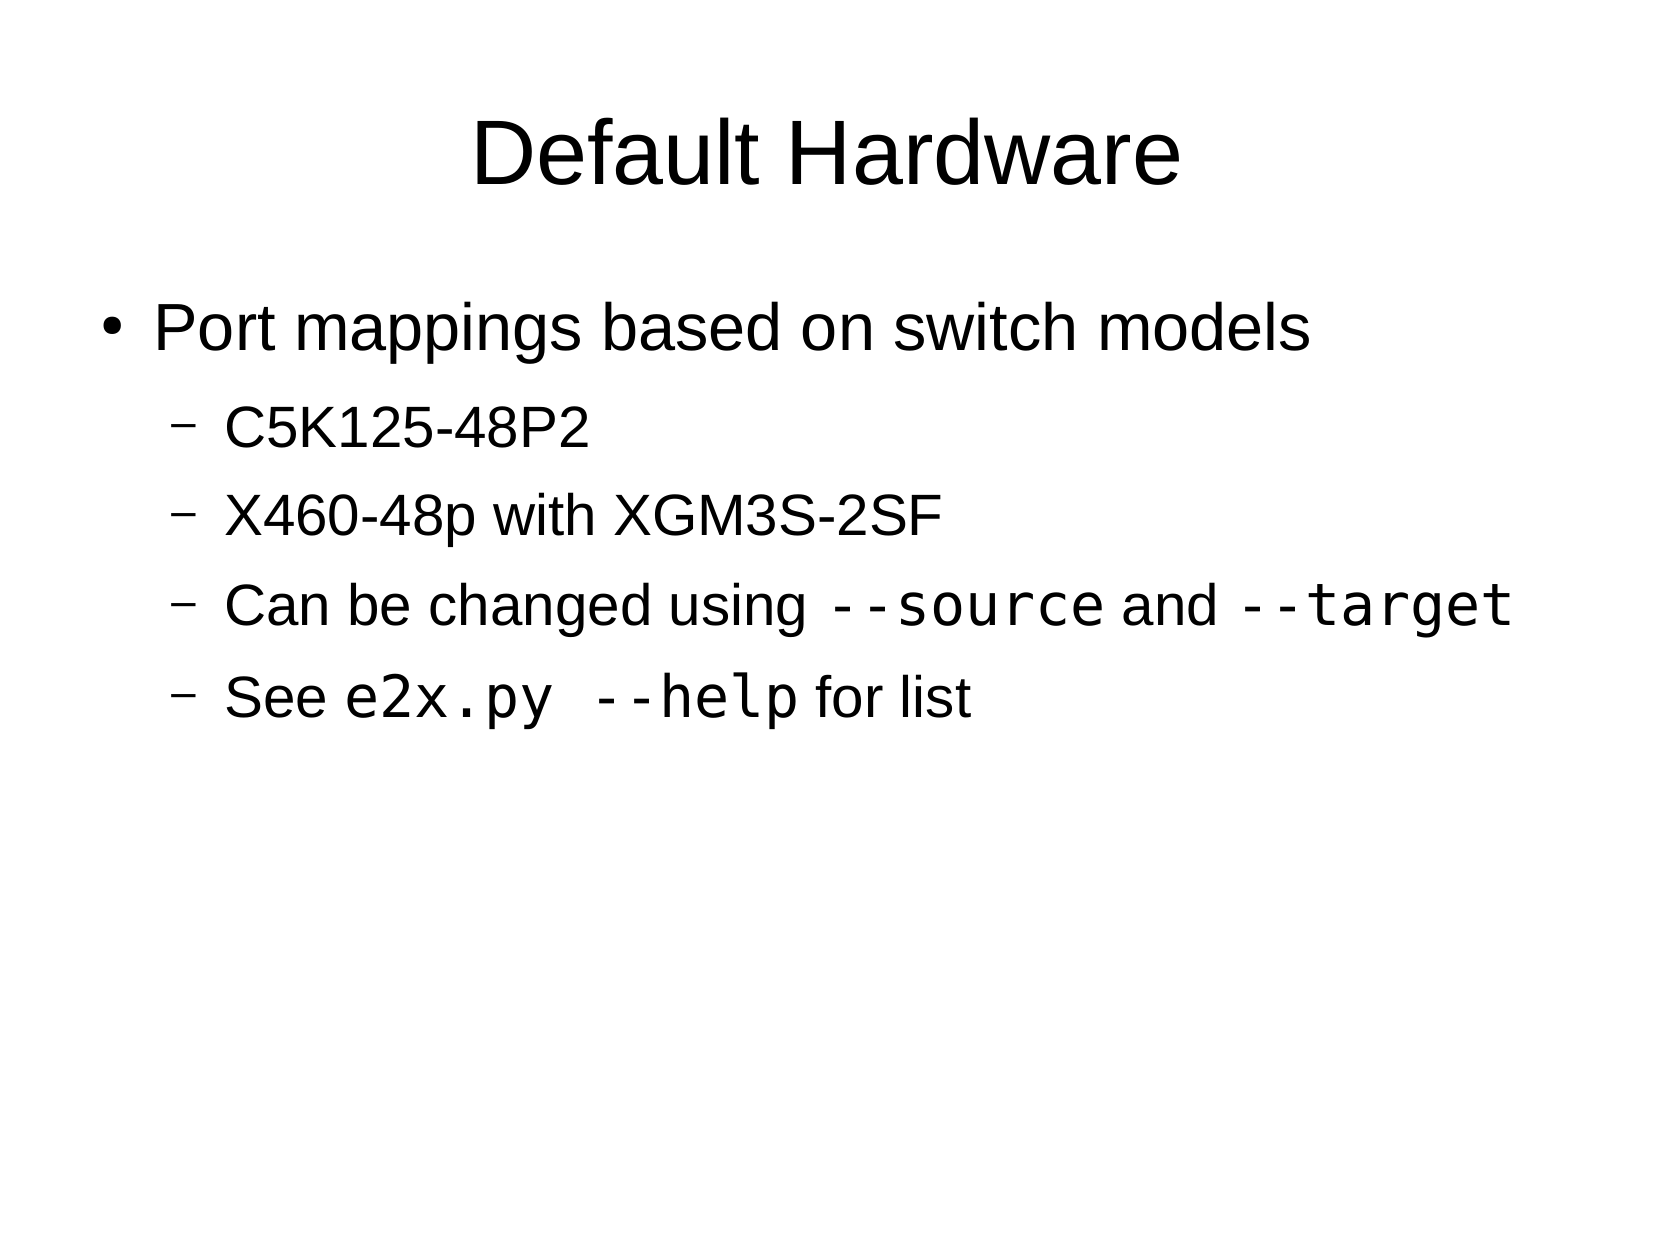

# Default Hardware
Port mappings based on switch models
C5K125-48P2
X460-48p with XGM3S-2SF
Can be changed using --source and --target
See e2x.py --help for list